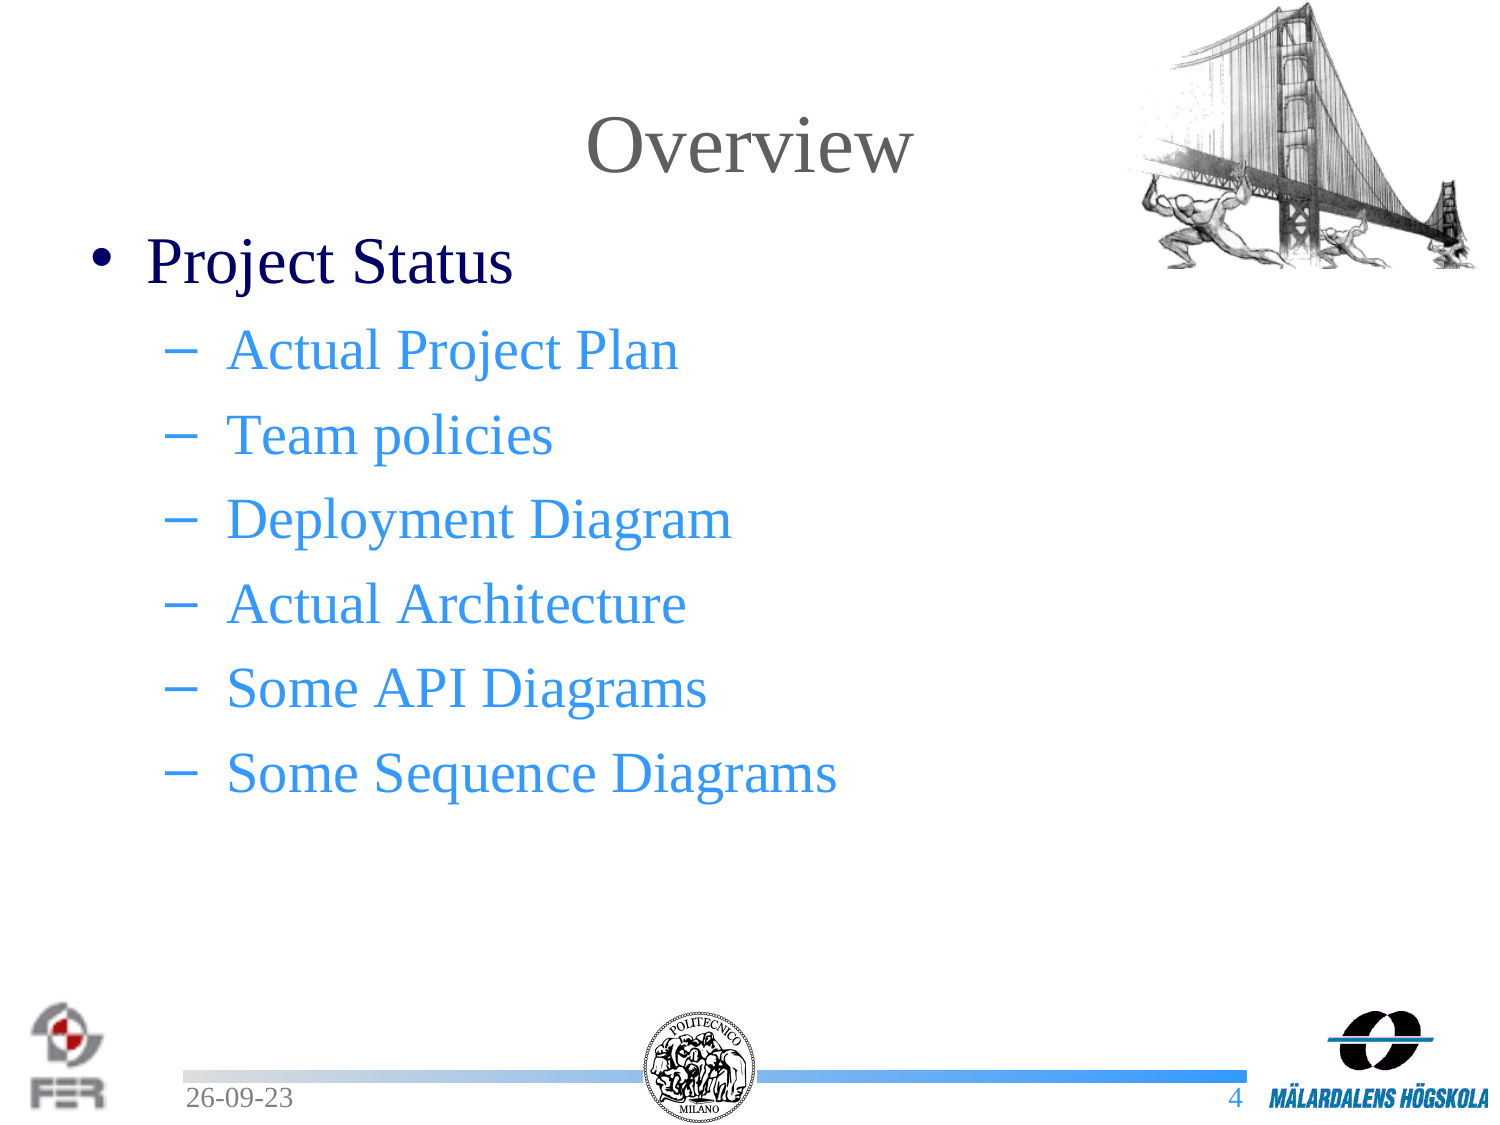

# Overview
Project Status
 Actual Project Plan
 Team policies
 Deployment Diagram
 Actual Architecture
 Some API Diagrams
 Some Sequence Diagrams
26-08-21